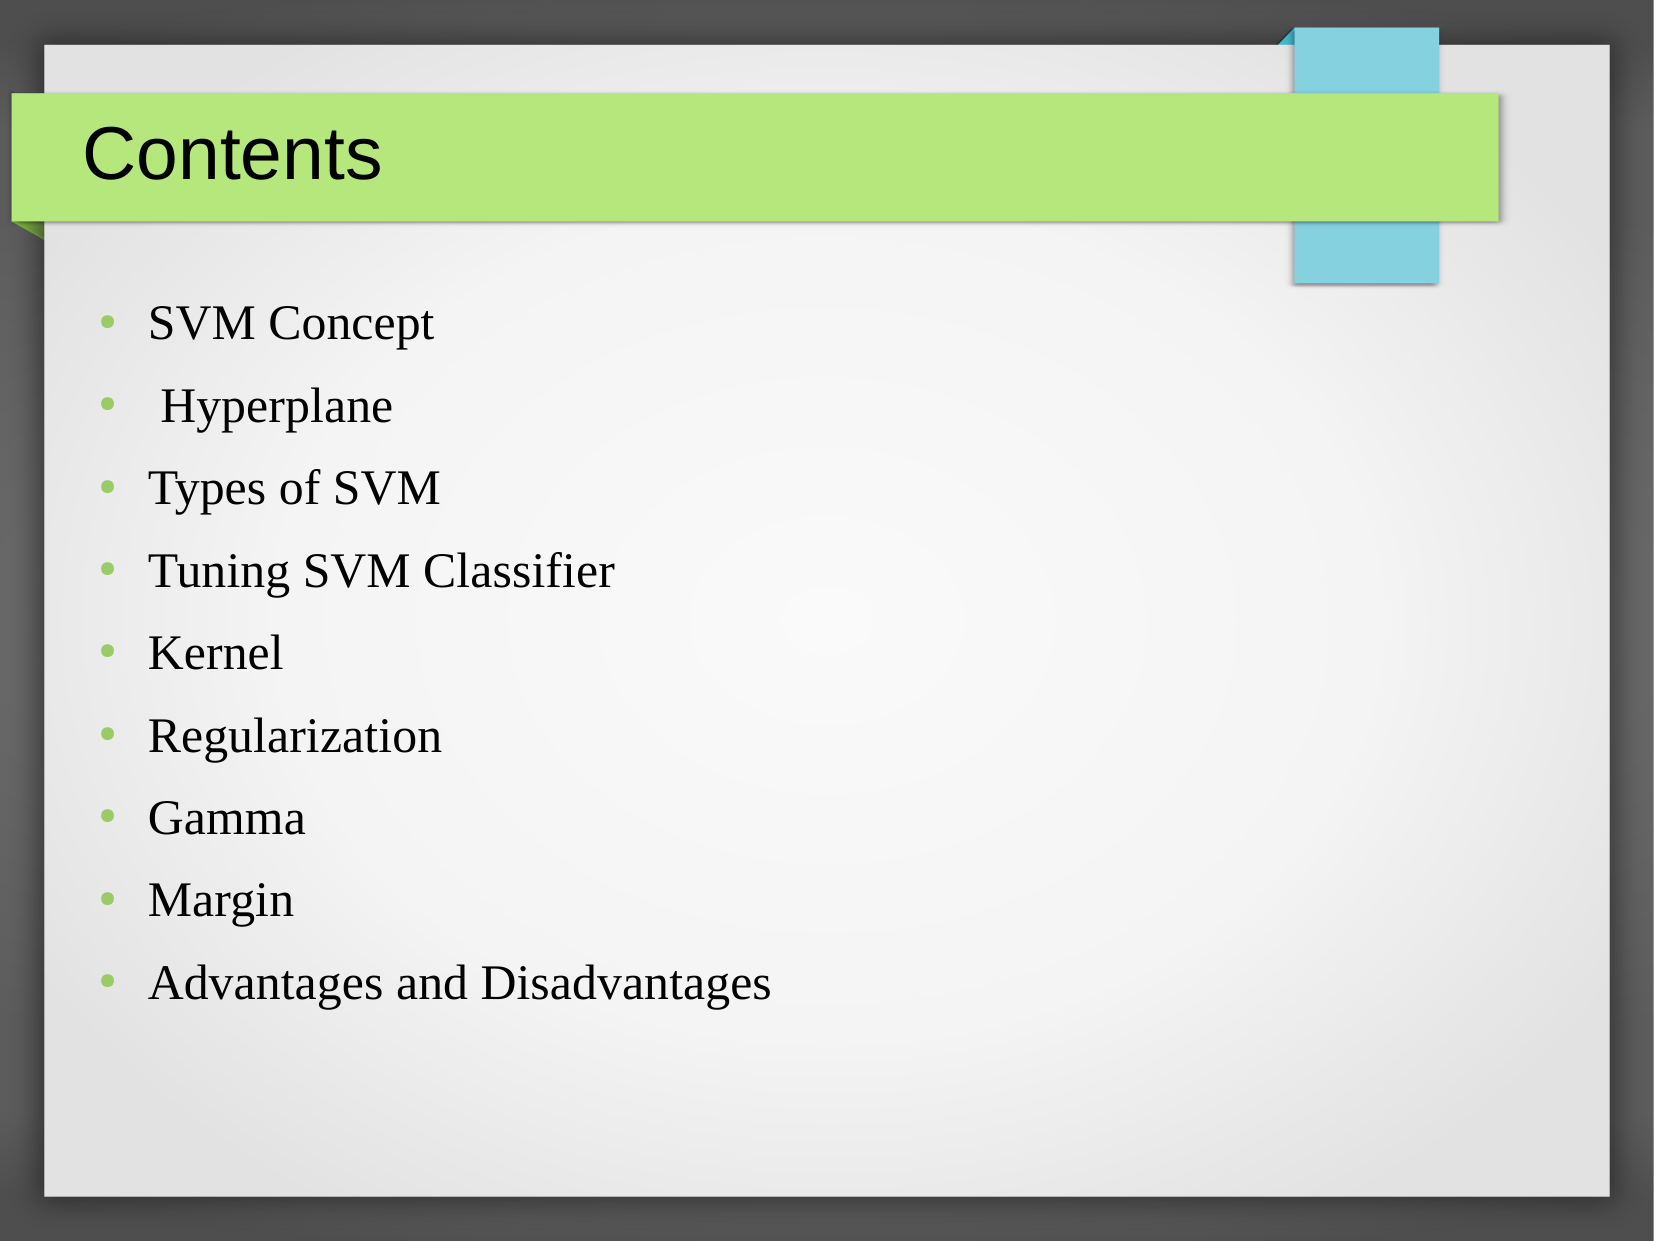

# Contents
SVM Concept
 Hyperplane
Types of SVM
Tuning SVM Classifier
Kernel
Regularization
Gamma
Margin
Advantages and Disadvantages